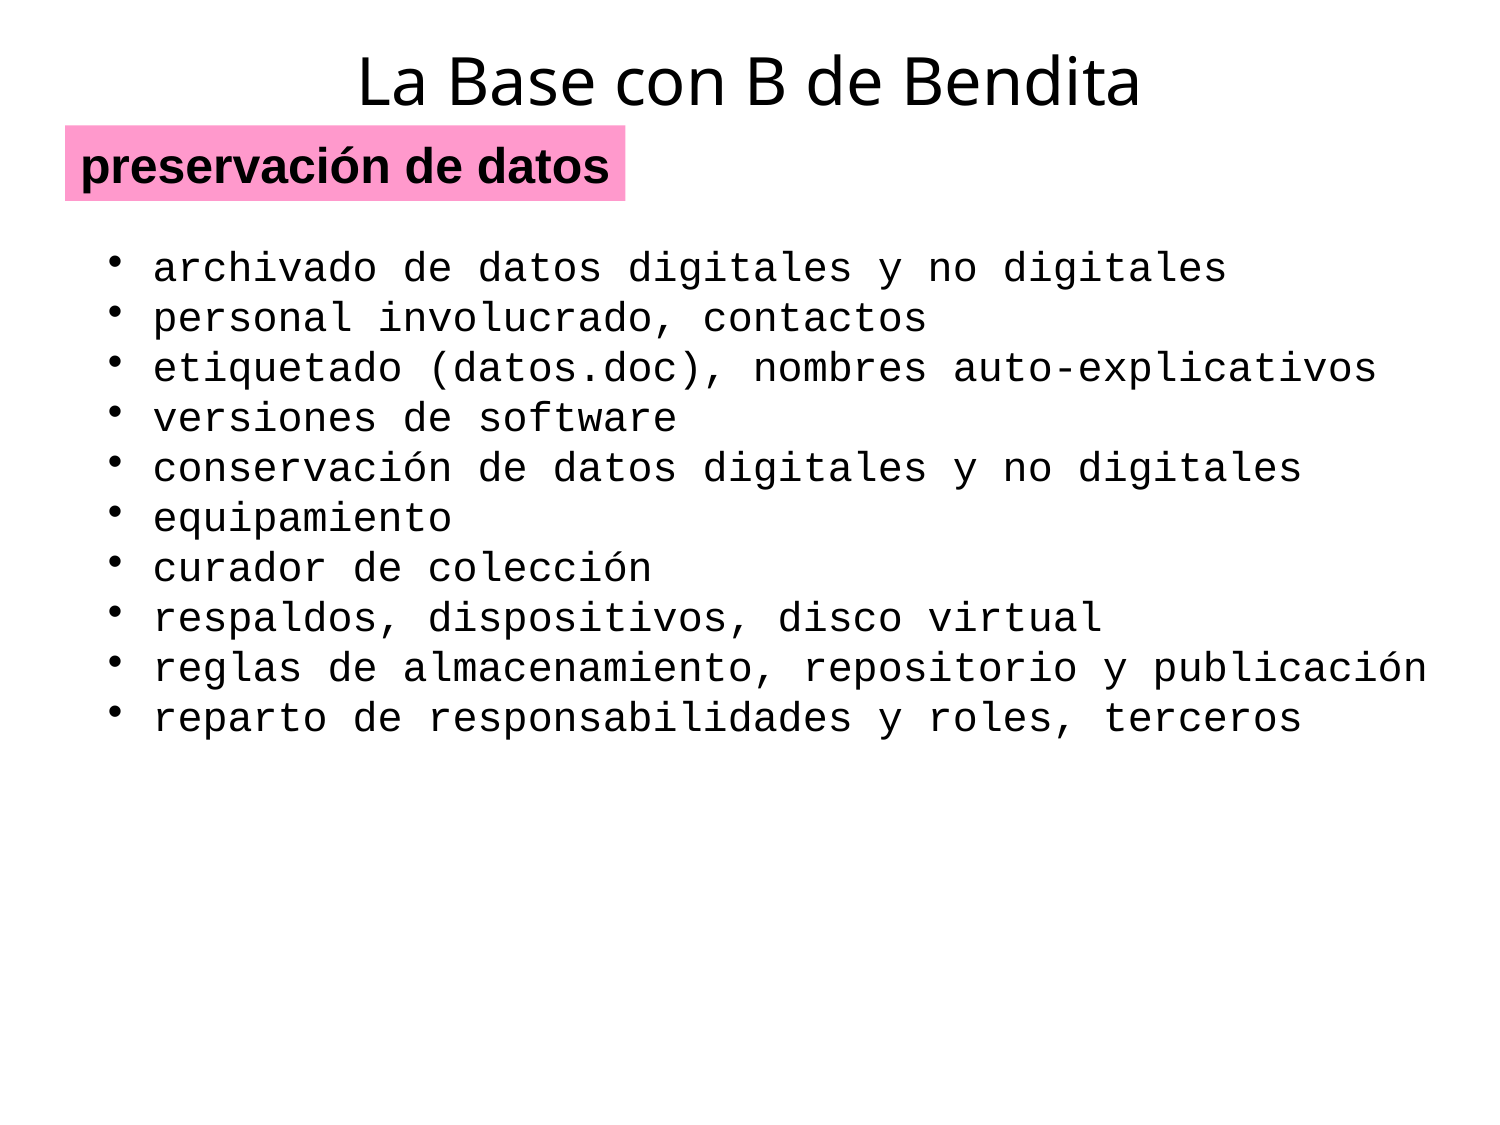

La Base con B de Bendita
preservación de datos
 archivado de datos digitales y no digitales
 personal involucrado, contactos
 etiquetado (datos.doc), nombres auto-explicativos
 versiones de software
 conservación de datos digitales y no digitales
 equipamiento
 curador de colección
 respaldos, dispositivos, disco virtual
 reglas de almacenamiento, repositorio y publicación
 reparto de responsabilidades y roles, terceros